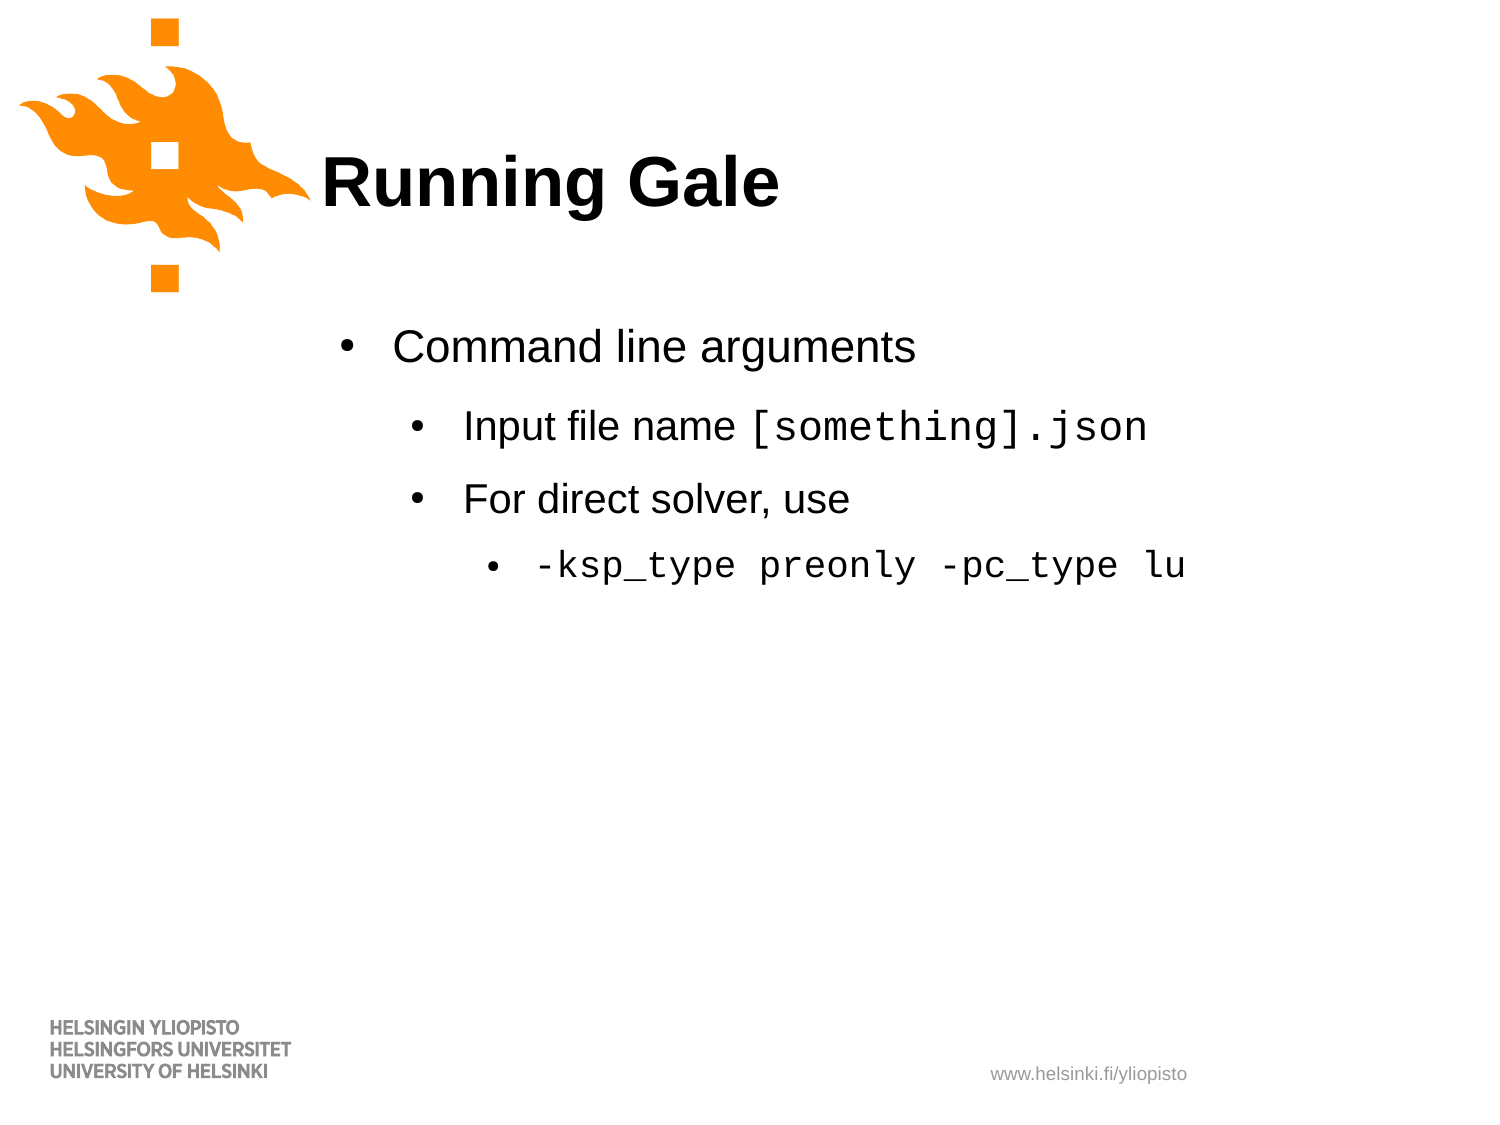

# Running Gale
Command line arguments
Input file name [something].json
For direct solver, use
-ksp_type preonly -pc_type lu